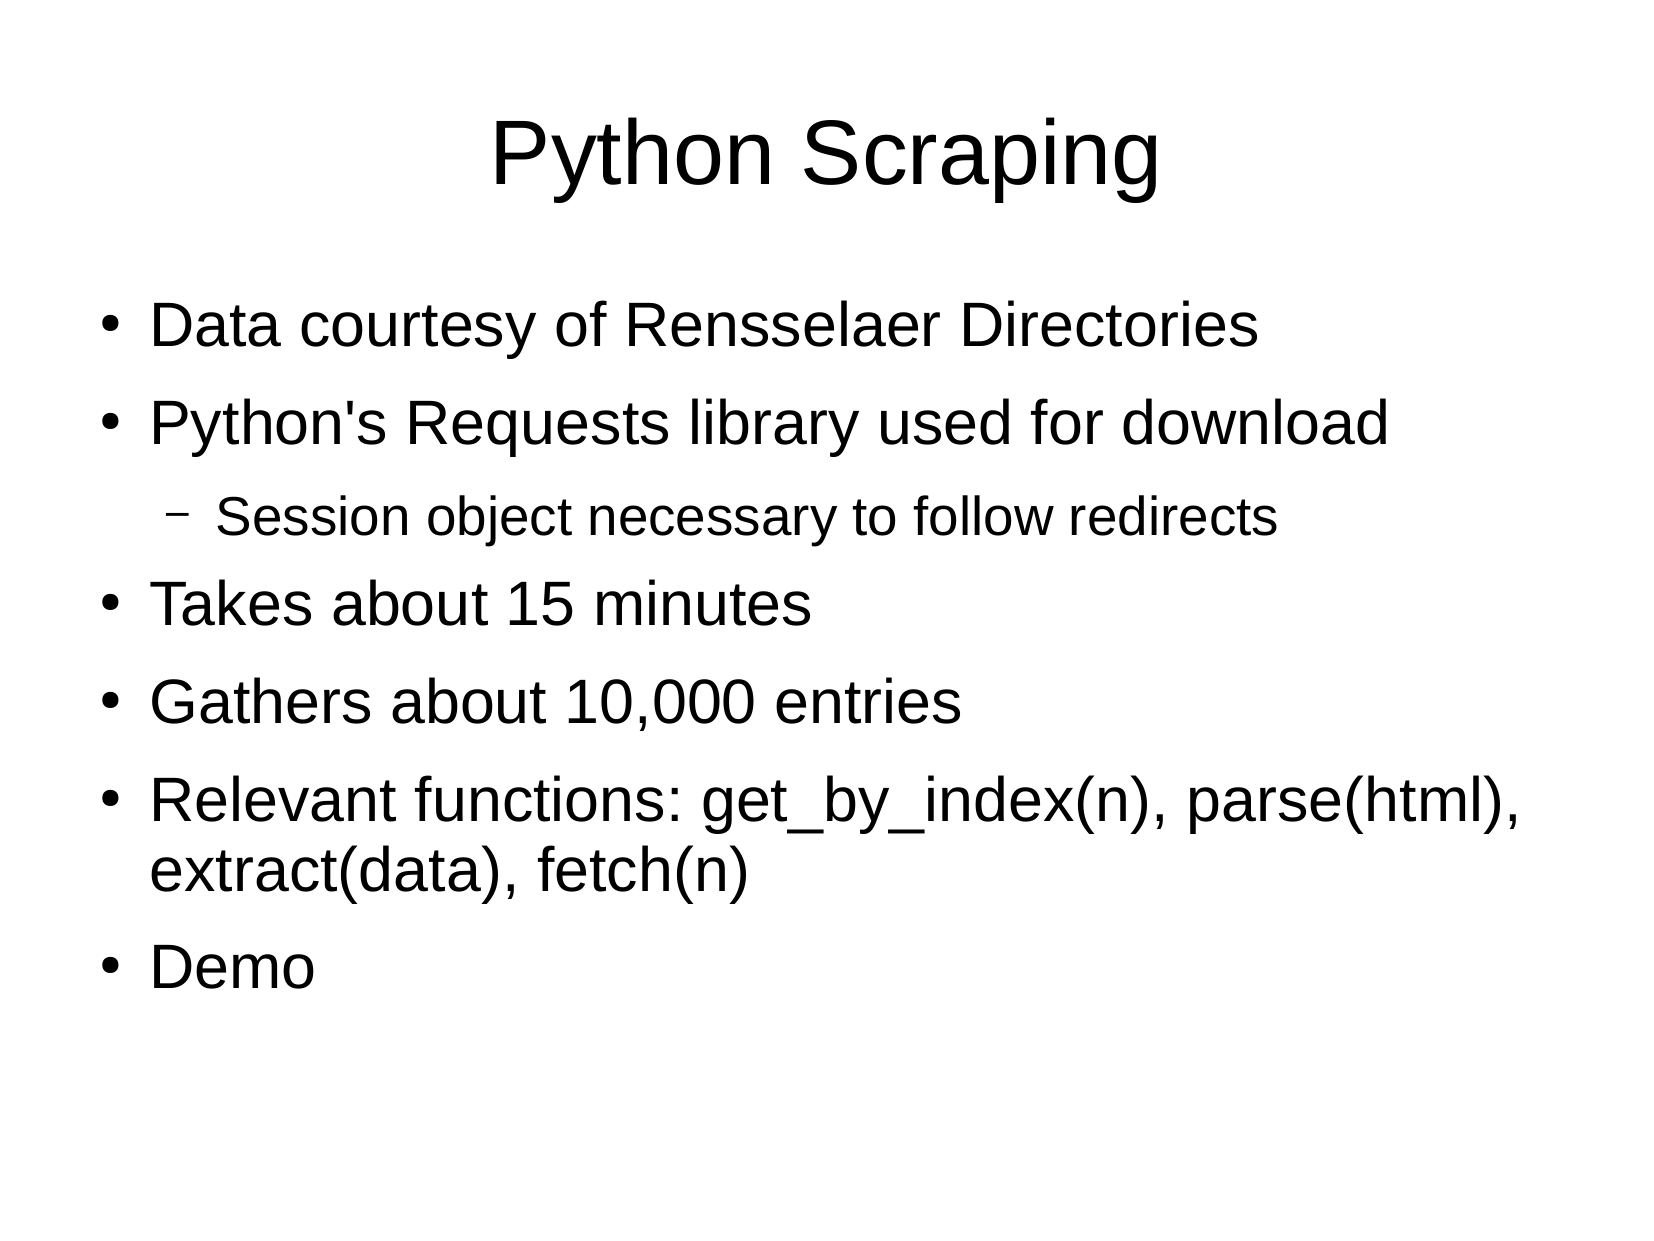

# Python Scraping
Data courtesy of Rensselaer Directories
Python's Requests library used for download
Session object necessary to follow redirects
Takes about 15 minutes
Gathers about 10,000 entries
Relevant functions: get_by_index(n), parse(html), extract(data), fetch(n)
Demo